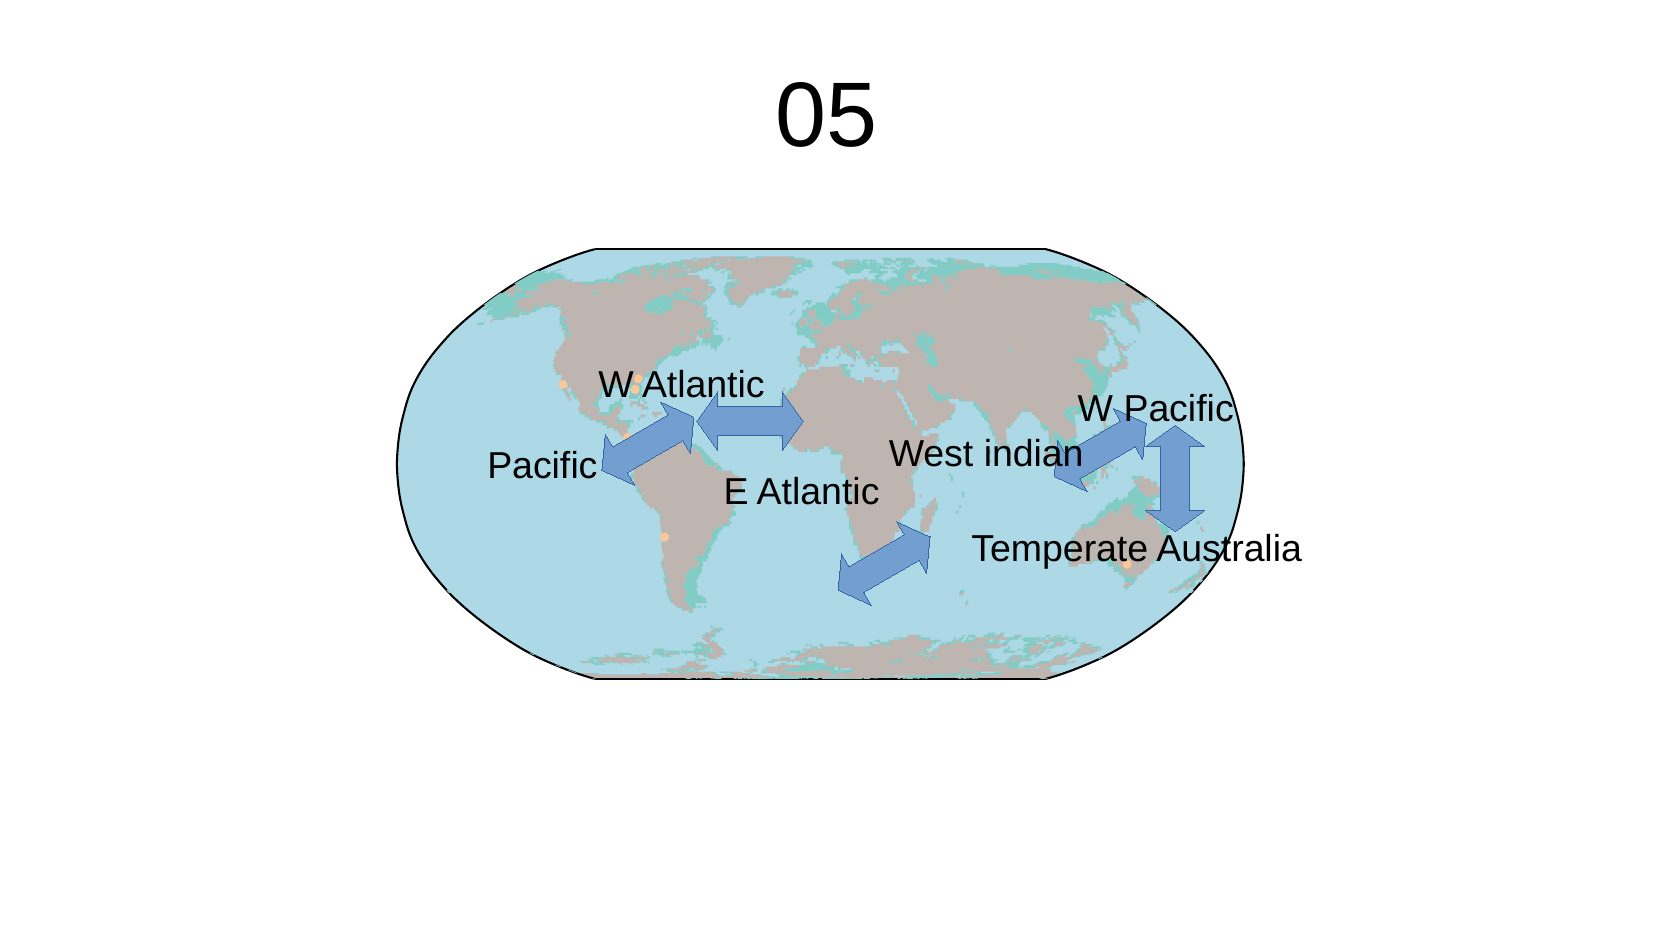

# 05
W Atlantic
W Pacific
West indian
Pacific
E Atlantic
Temperate Australia